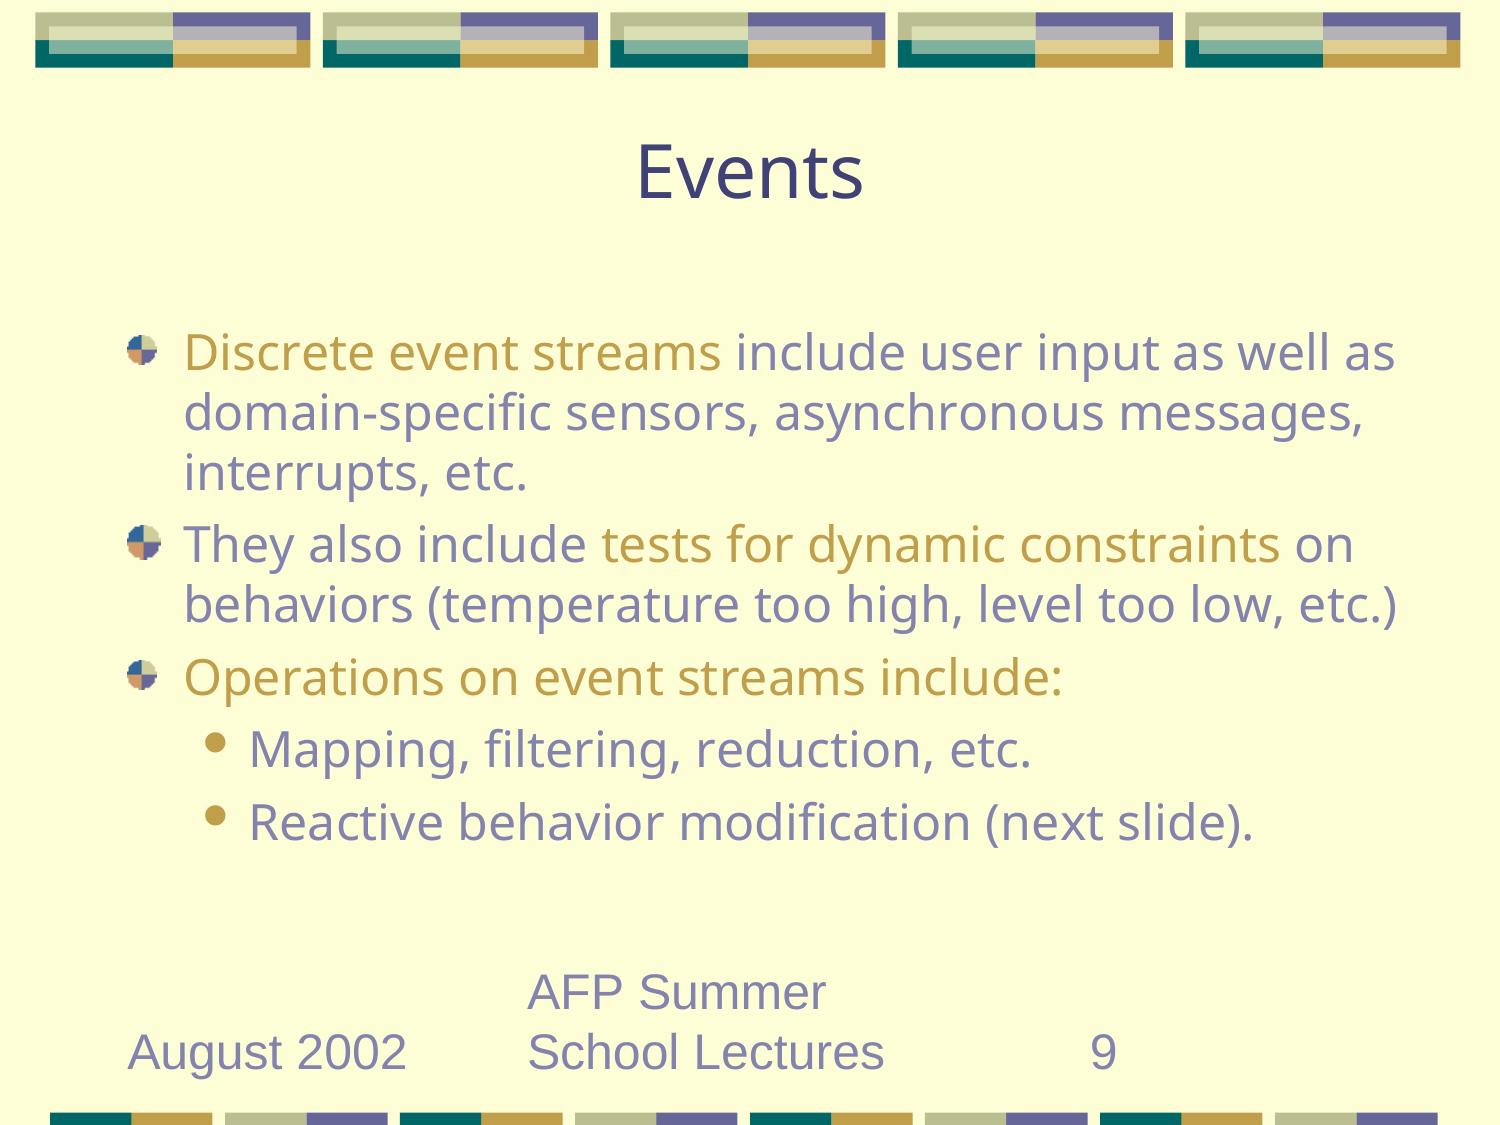

# Events
Discrete event streams include user input as well as domain-specific sensors, asynchronous messages, interrupts, etc.
They also include tests for dynamic constraints on behaviors (temperature too high, level too low, etc.)‏
Operations on event streams include:
Mapping, filtering, reduction, etc.
Reactive behavior modification (next slide).
August 2002
9